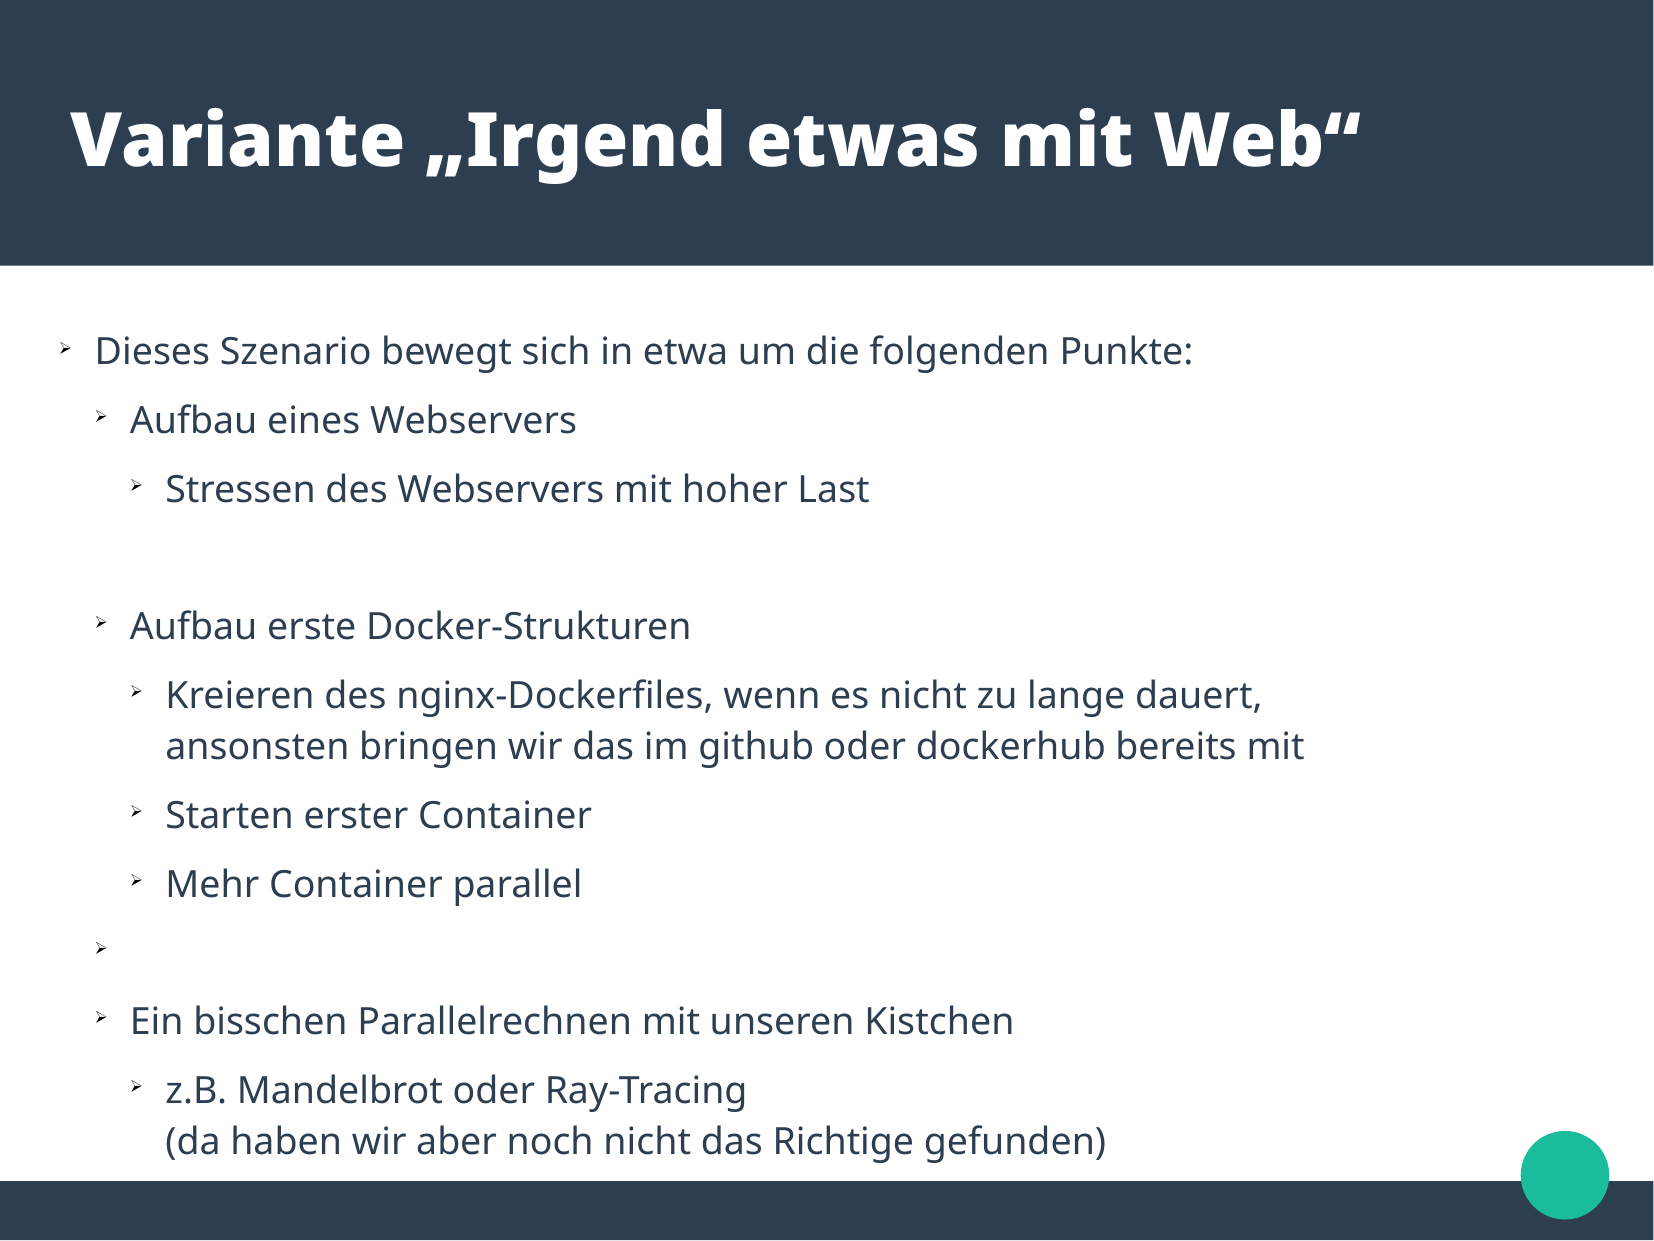

# Variante „Irgend etwas mit Web“
Dieses Szenario bewegt sich in etwa um die folgenden Punkte:
Aufbau eines Webservers
Stressen des Webservers mit hoher Last
Aufbau erste Docker-Strukturen
Kreieren des nginx-Dockerfiles, wenn es nicht zu lange dauert,
ansonsten bringen wir das im github oder dockerhub bereits mit
Starten erster Container
Mehr Container parallel
Ein bisschen Parallelrechnen mit unseren Kistchen
z.B. Mandelbrot oder Ray-Tracing
(da haben wir aber noch nicht das Richtige gefunden)